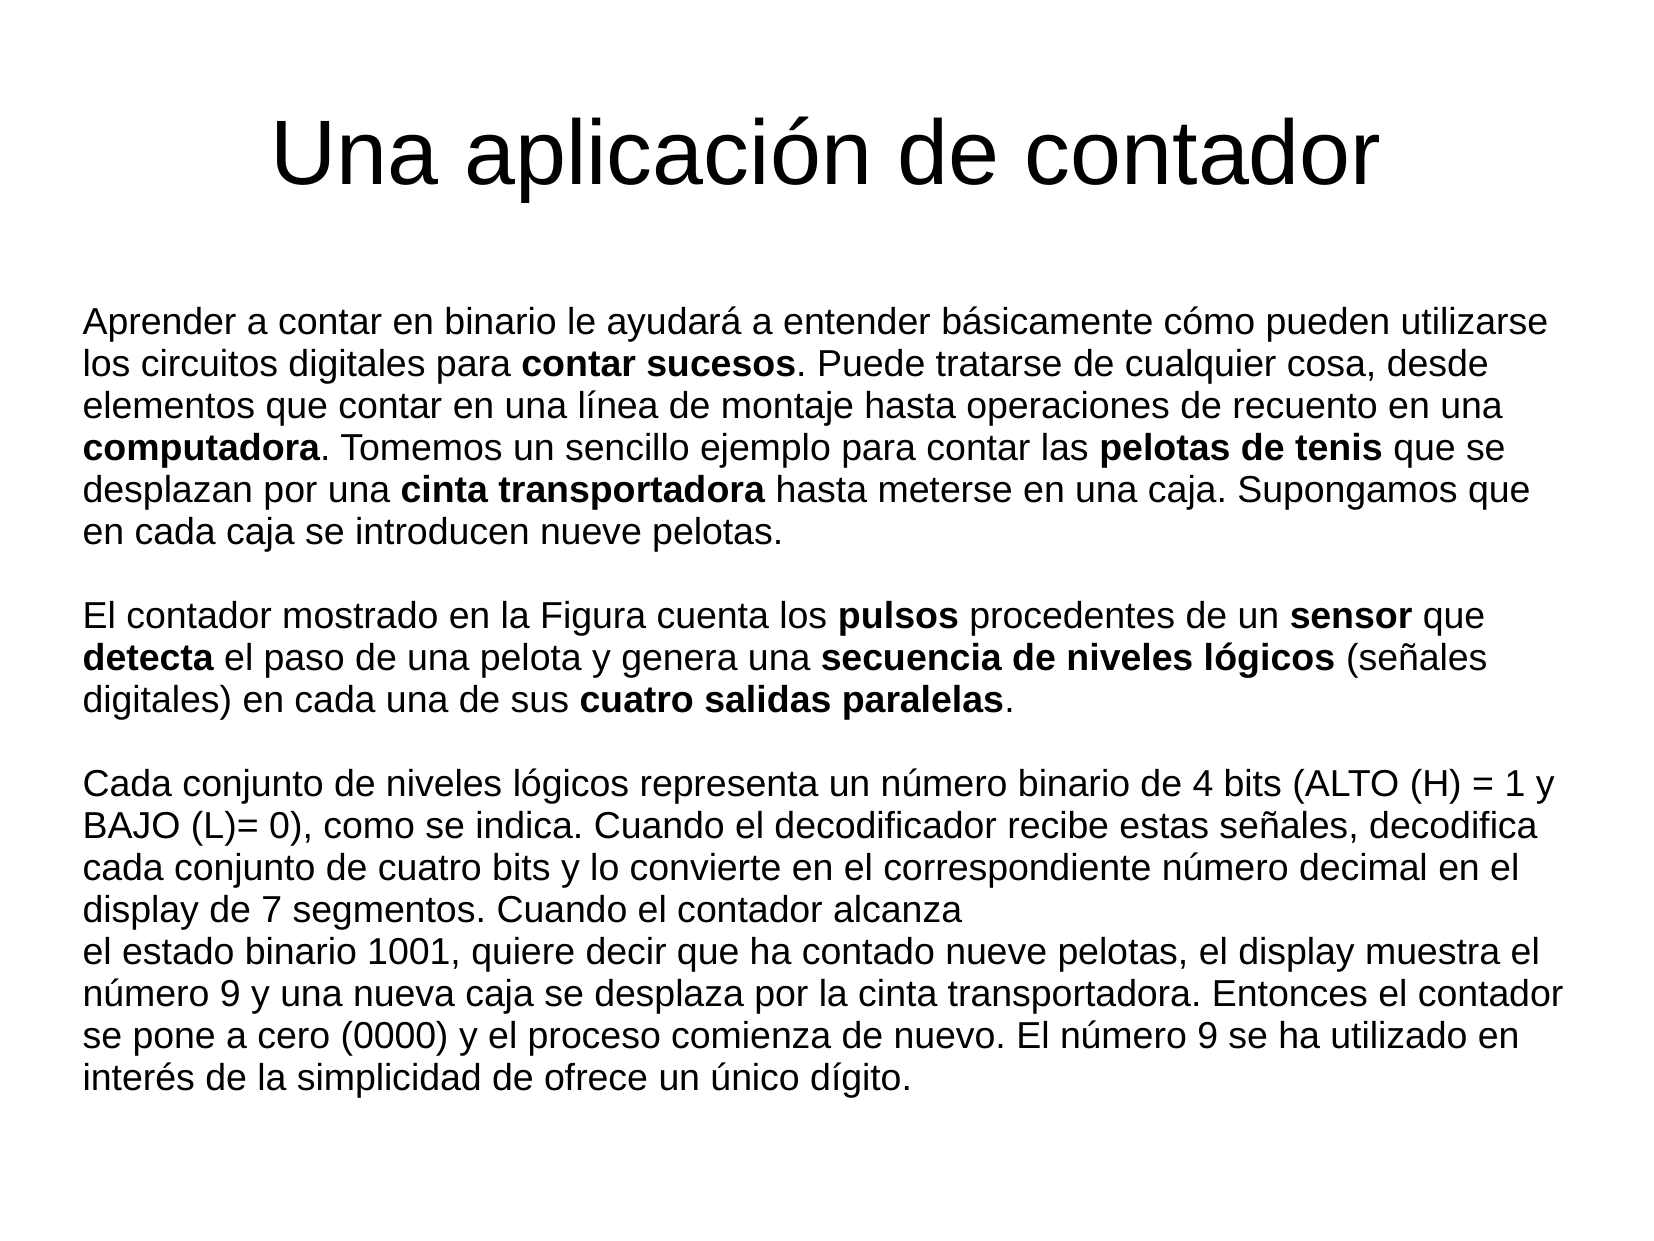

# Una aplicación de contador
Aprender a contar en binario le ayudará a entender básicamente cómo pueden utilizarse los circuitos digitales para contar sucesos. Puede tratarse de cualquier cosa, desde elementos que contar en una línea de montaje hasta operaciones de recuento en una computadora. Tomemos un sencillo ejemplo para contar las pelotas de tenis que se desplazan por una cinta transportadora hasta meterse en una caja. Supongamos que en cada caja se introducen nueve pelotas.
El contador mostrado en la Figura cuenta los pulsos procedentes de un sensor que detecta el paso de una pelota y genera una secuencia de niveles lógicos (señales digitales) en cada una de sus cuatro salidas paralelas.
Cada conjunto de niveles lógicos representa un número binario de 4 bits (ALTO (H) = 1 y BAJO (L)= 0), como se indica. Cuando el decodificador recibe estas señales, decodifica cada conjunto de cuatro bits y lo convierte en el correspondiente número decimal en el display de 7 segmentos. Cuando el contador alcanza
el estado binario 1001, quiere decir que ha contado nueve pelotas, el display muestra el número 9 y una nueva caja se desplaza por la cinta transportadora. Entonces el contador se pone a cero (0000) y el proceso comienza de nuevo. El número 9 se ha utilizado en interés de la simplicidad de ofrece un único dígito.